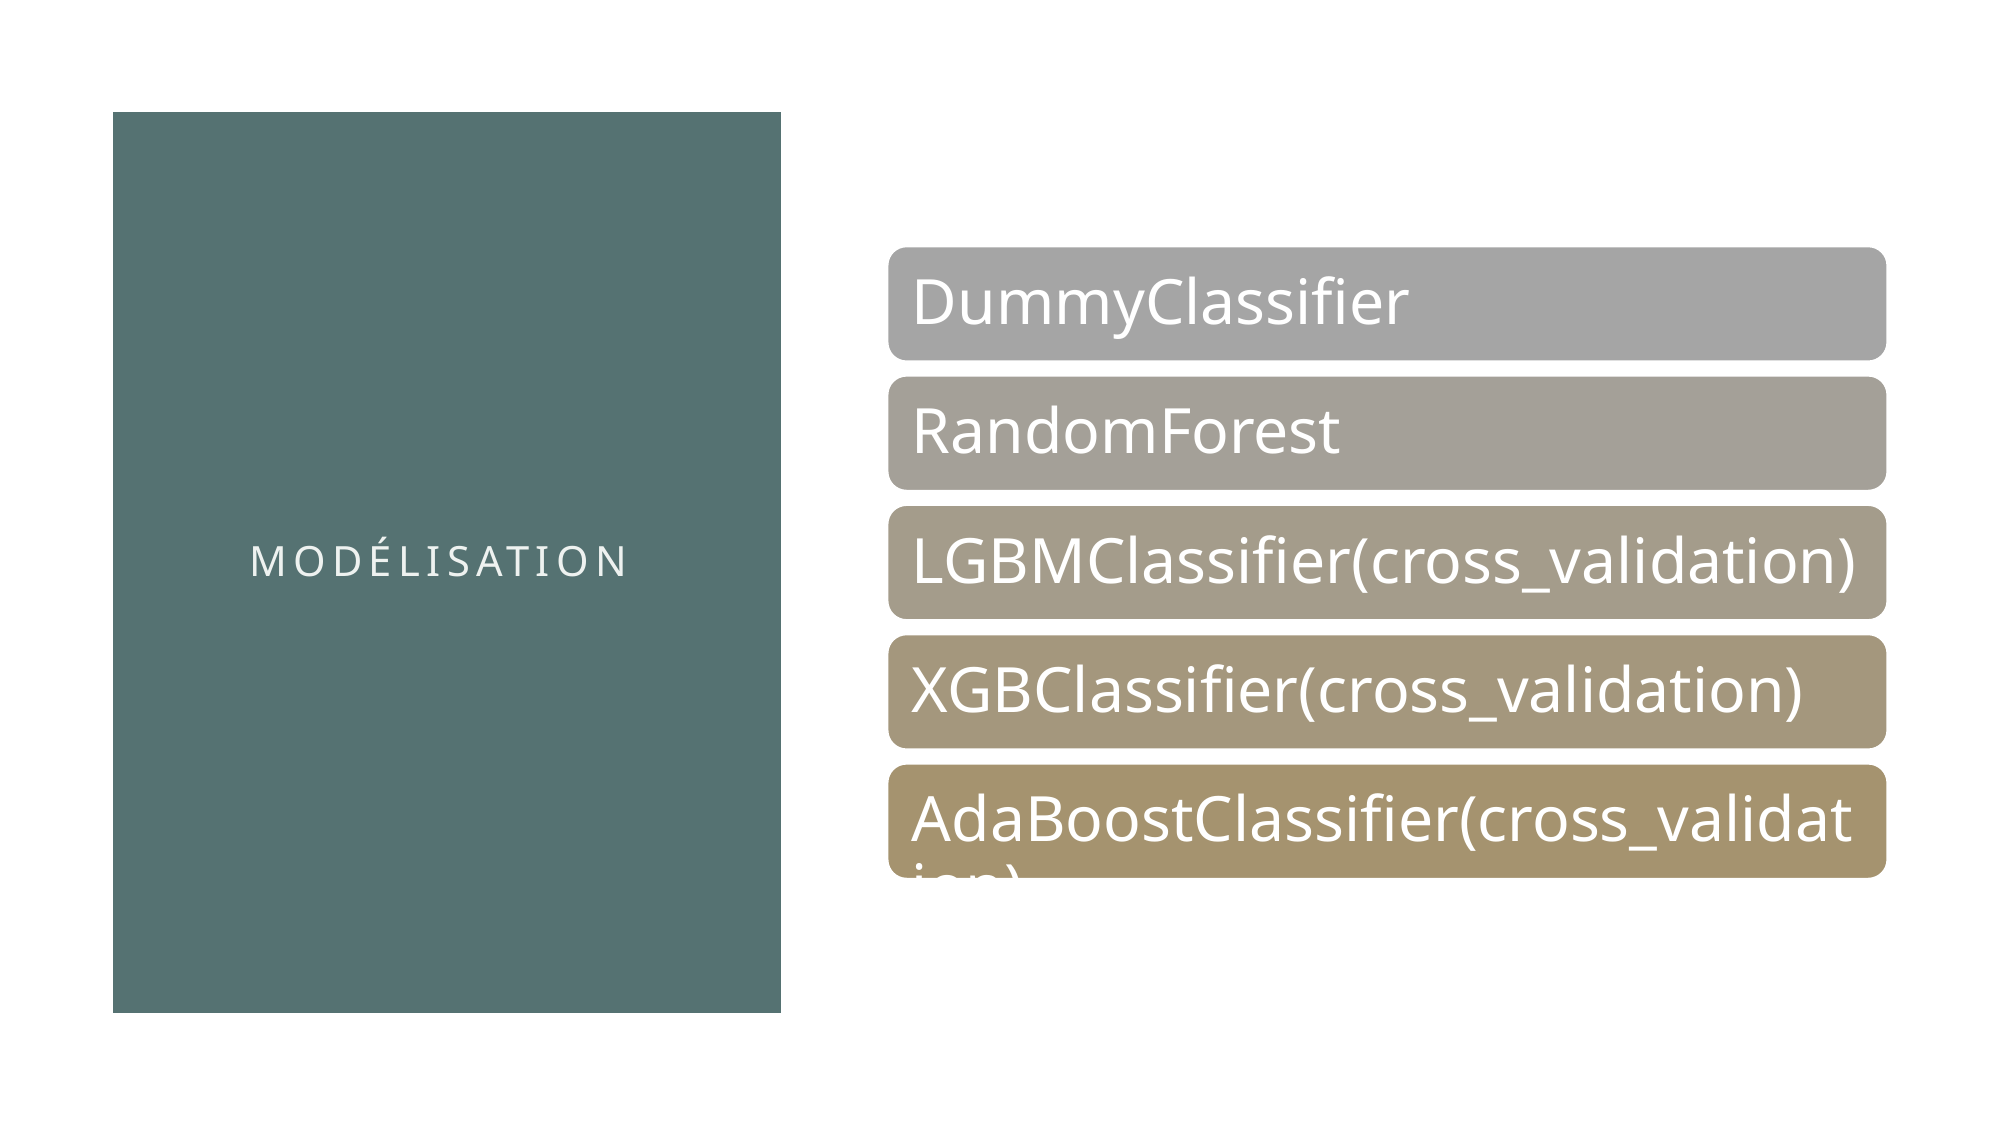

# Modélisation
DummyClassifier
RandomForest
LGBMClassifier(cross_validation)
XGBClassifier(cross_validation)
AdaBoostClassifier(cross_validation)